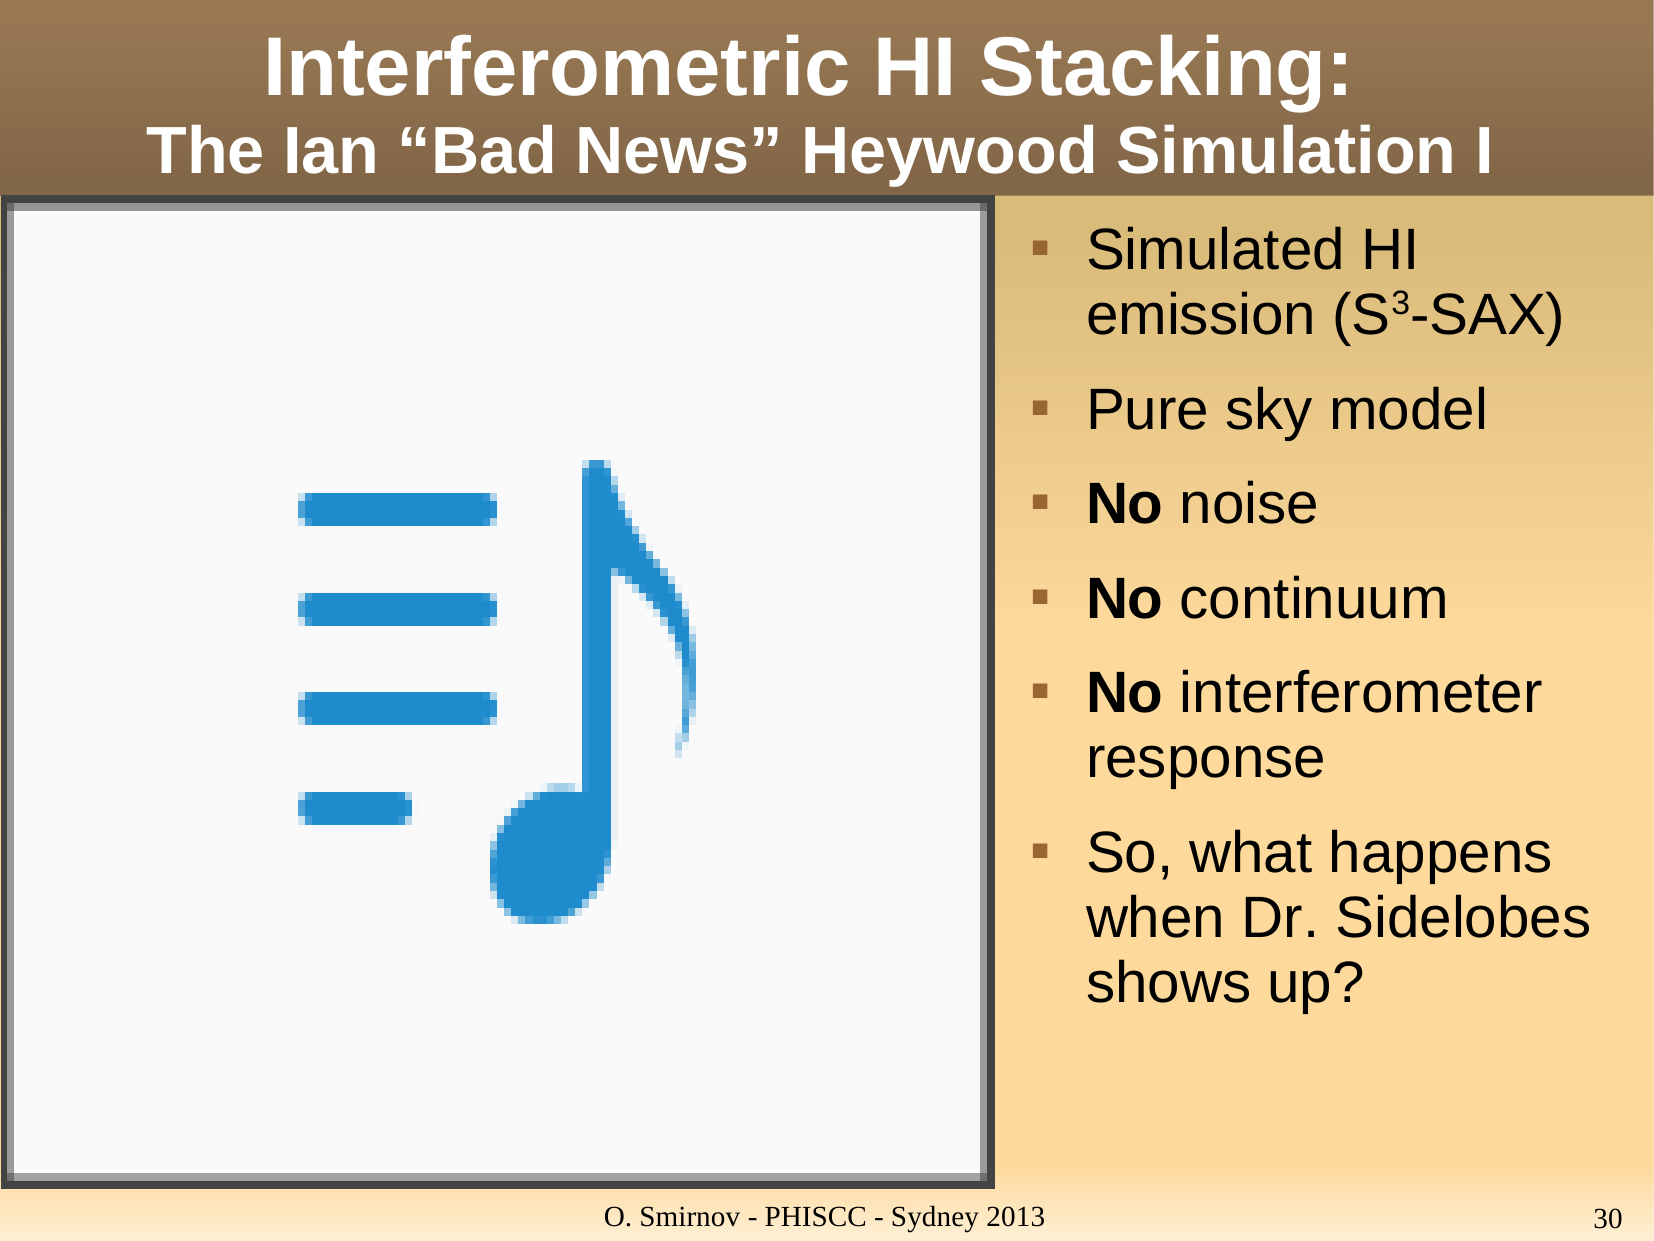

# Interferometric HI Stacking: The Ian “Bad News” Heywood Simulation I
Simulated HI emission (S3-SAX)
Pure sky model
No noise
No continuum
No interferometer
response
So, what happens when Dr. Sidelobes shows up?
O. Smirnov - PHISCC - Sydney 2013
30